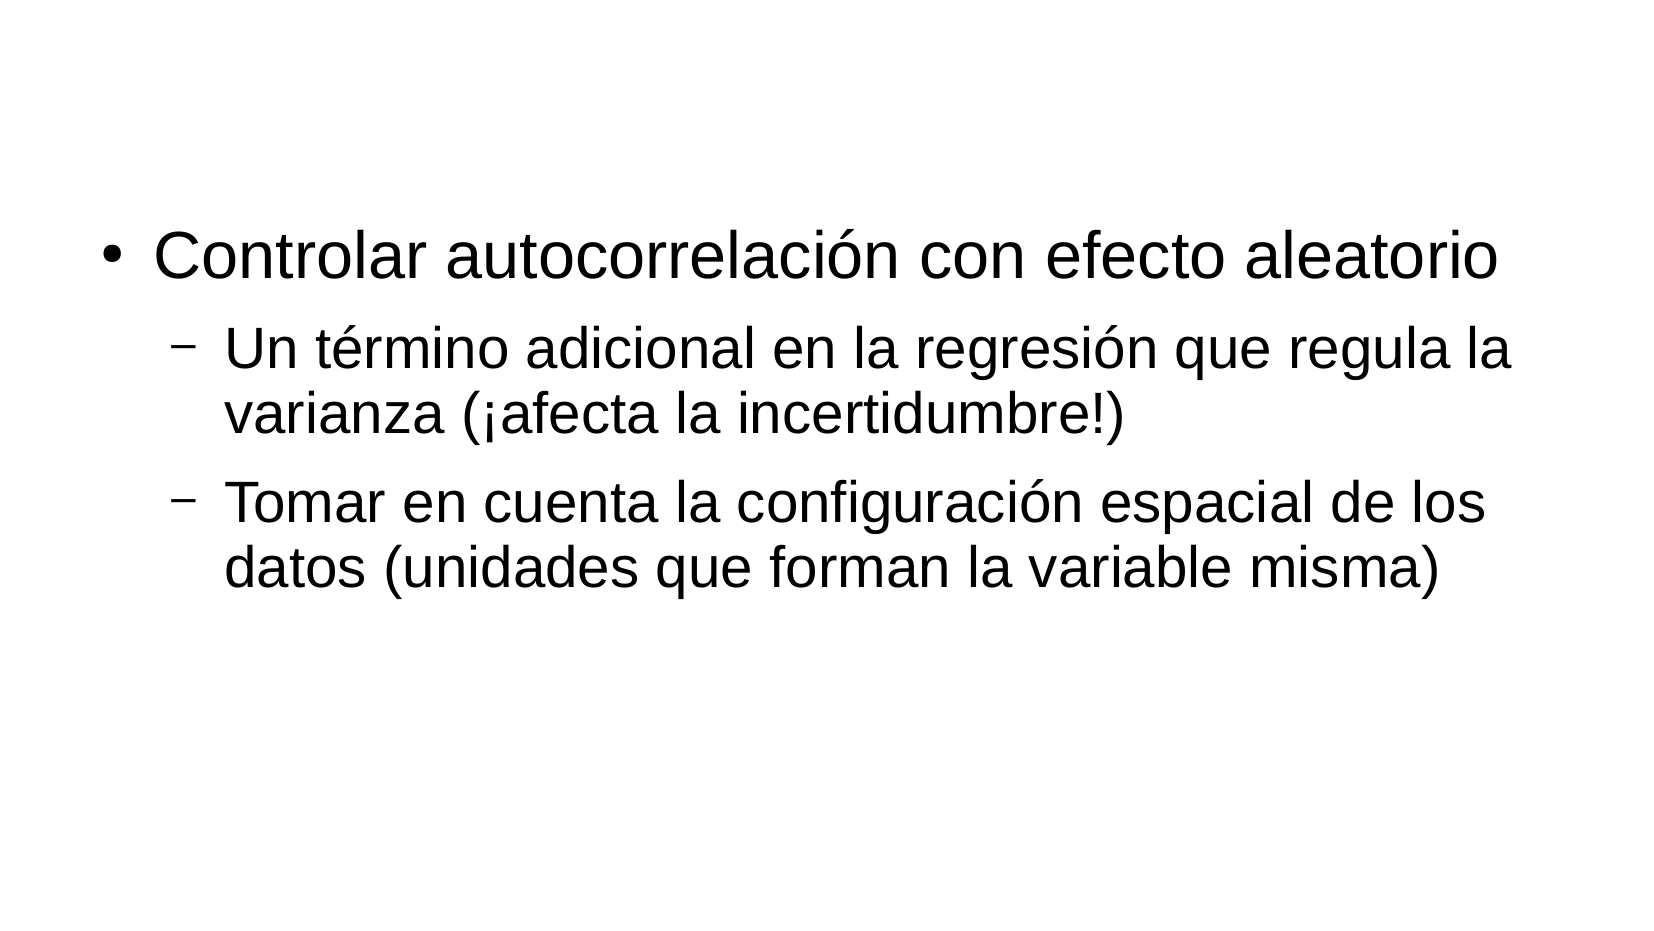

#
Controlar autocorrelación con efecto aleatorio
Un término adicional en la regresión que regula la varianza (¡afecta la incertidumbre!)
Tomar en cuenta la configuración espacial de los datos (unidades que forman la variable misma)